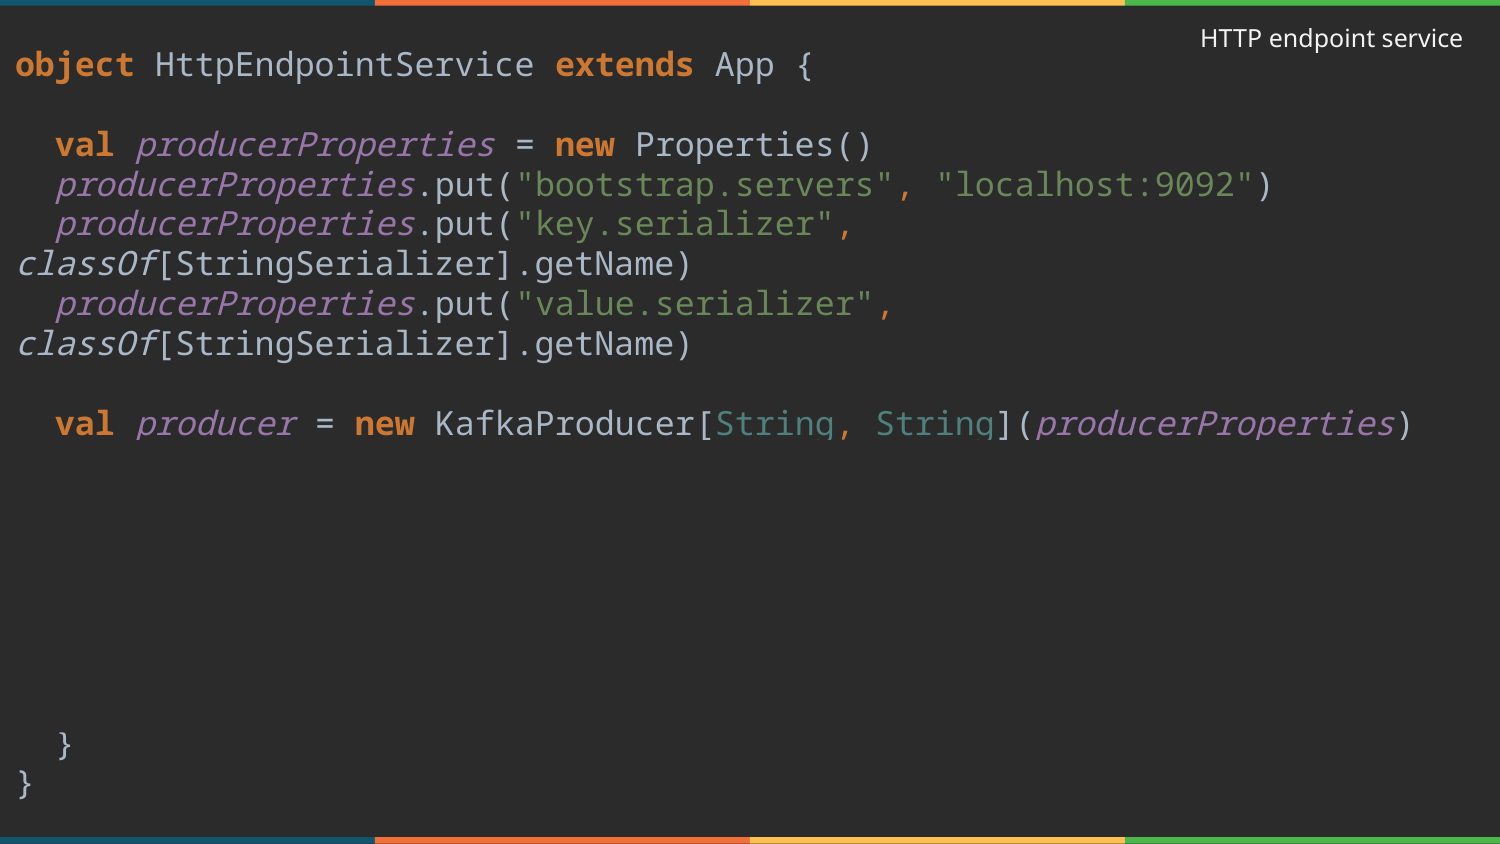

object HttpEndpointService extends App {
 val producerProperties = new Properties()
 producerProperties.put("bootstrap.servers", "localhost:9092")
 producerProperties.put("key.serializer", classOf[StringSerializer].getName)
 producerProperties.put("value.serializer", classOf[StringSerializer].getName)
 val producer = new KafkaProducer[String, String](producerProperties)
 startServer()
 def startServer() = {
 val topic = "jfall-gps-updates"
val api = new HttpEndpointServiceApi(producer, topic)
Http().bindAndHandle(api.route, interface = "localhost", port = 8080)
 }
}
HTTP endpoint service